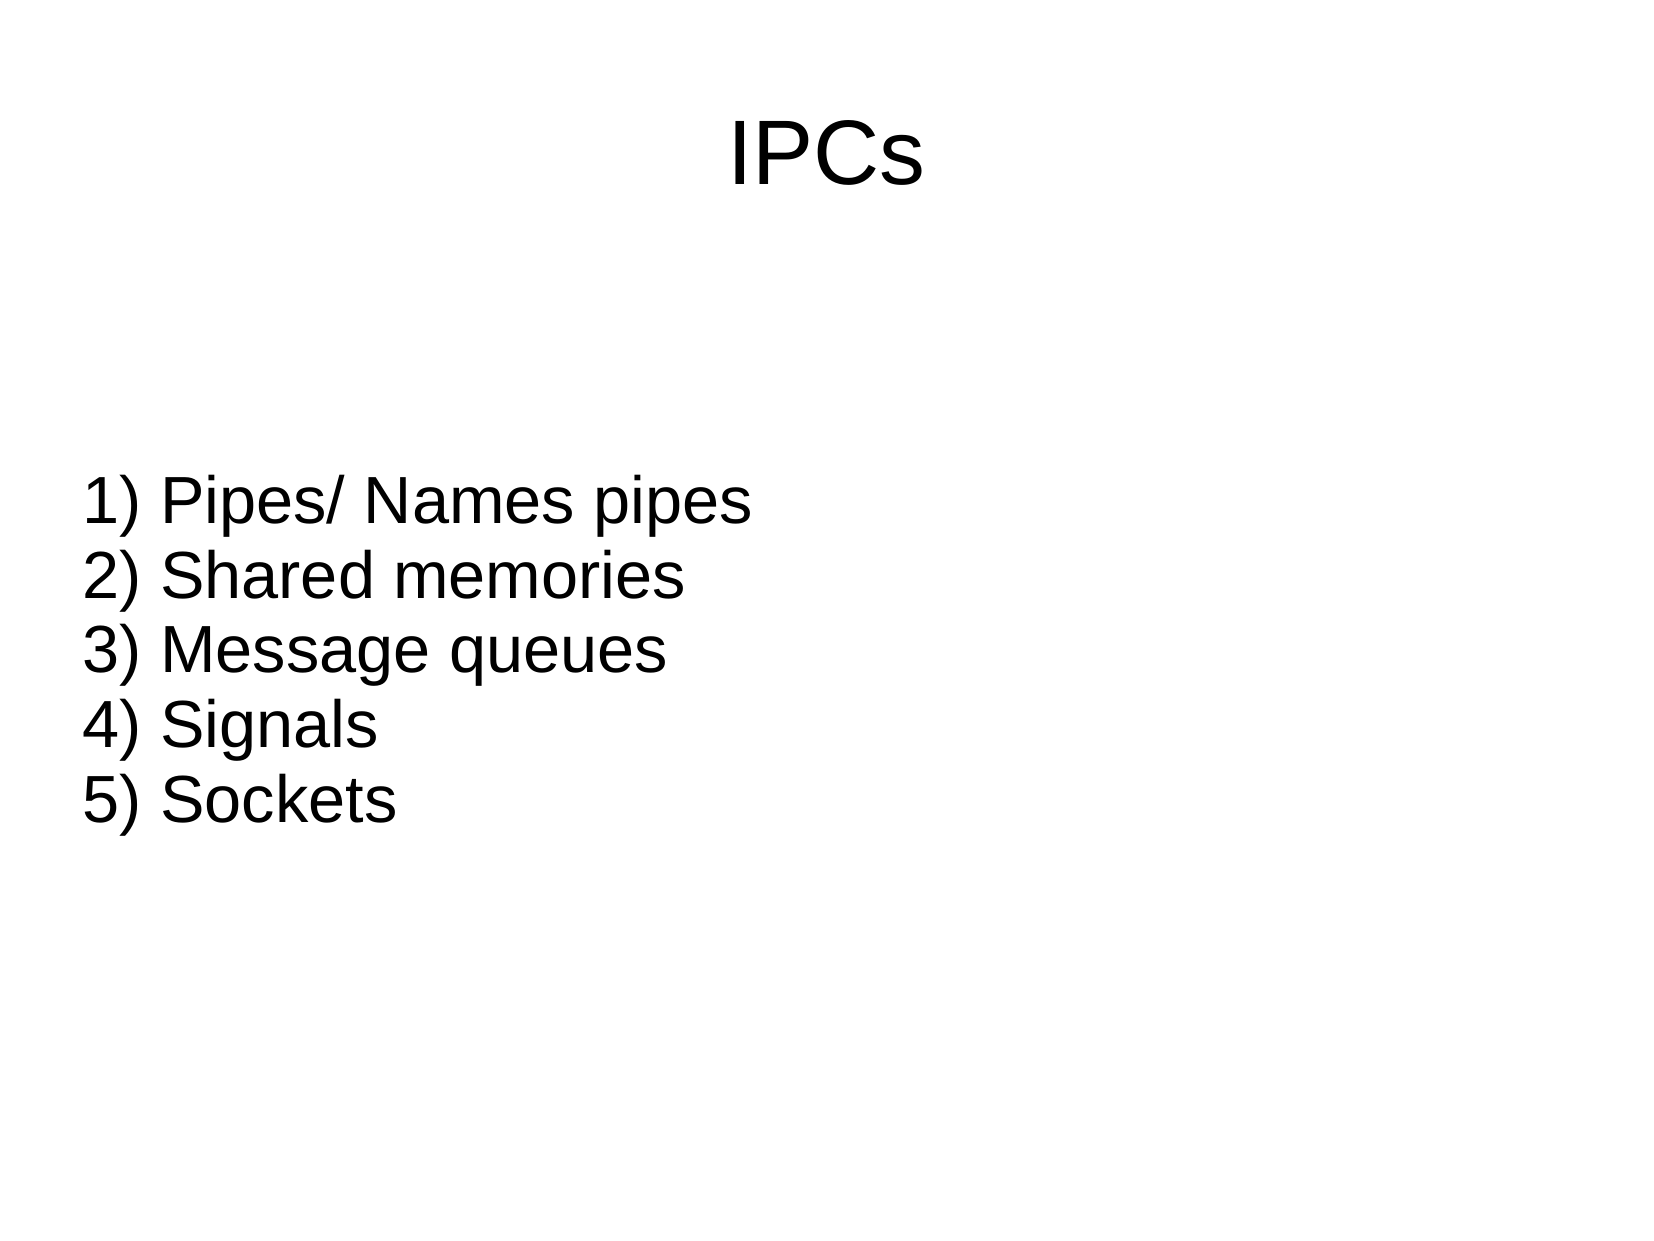

# IPCs
 Pipes/ Names pipes
 Shared memories
 Message queues
 Signals
 Sockets